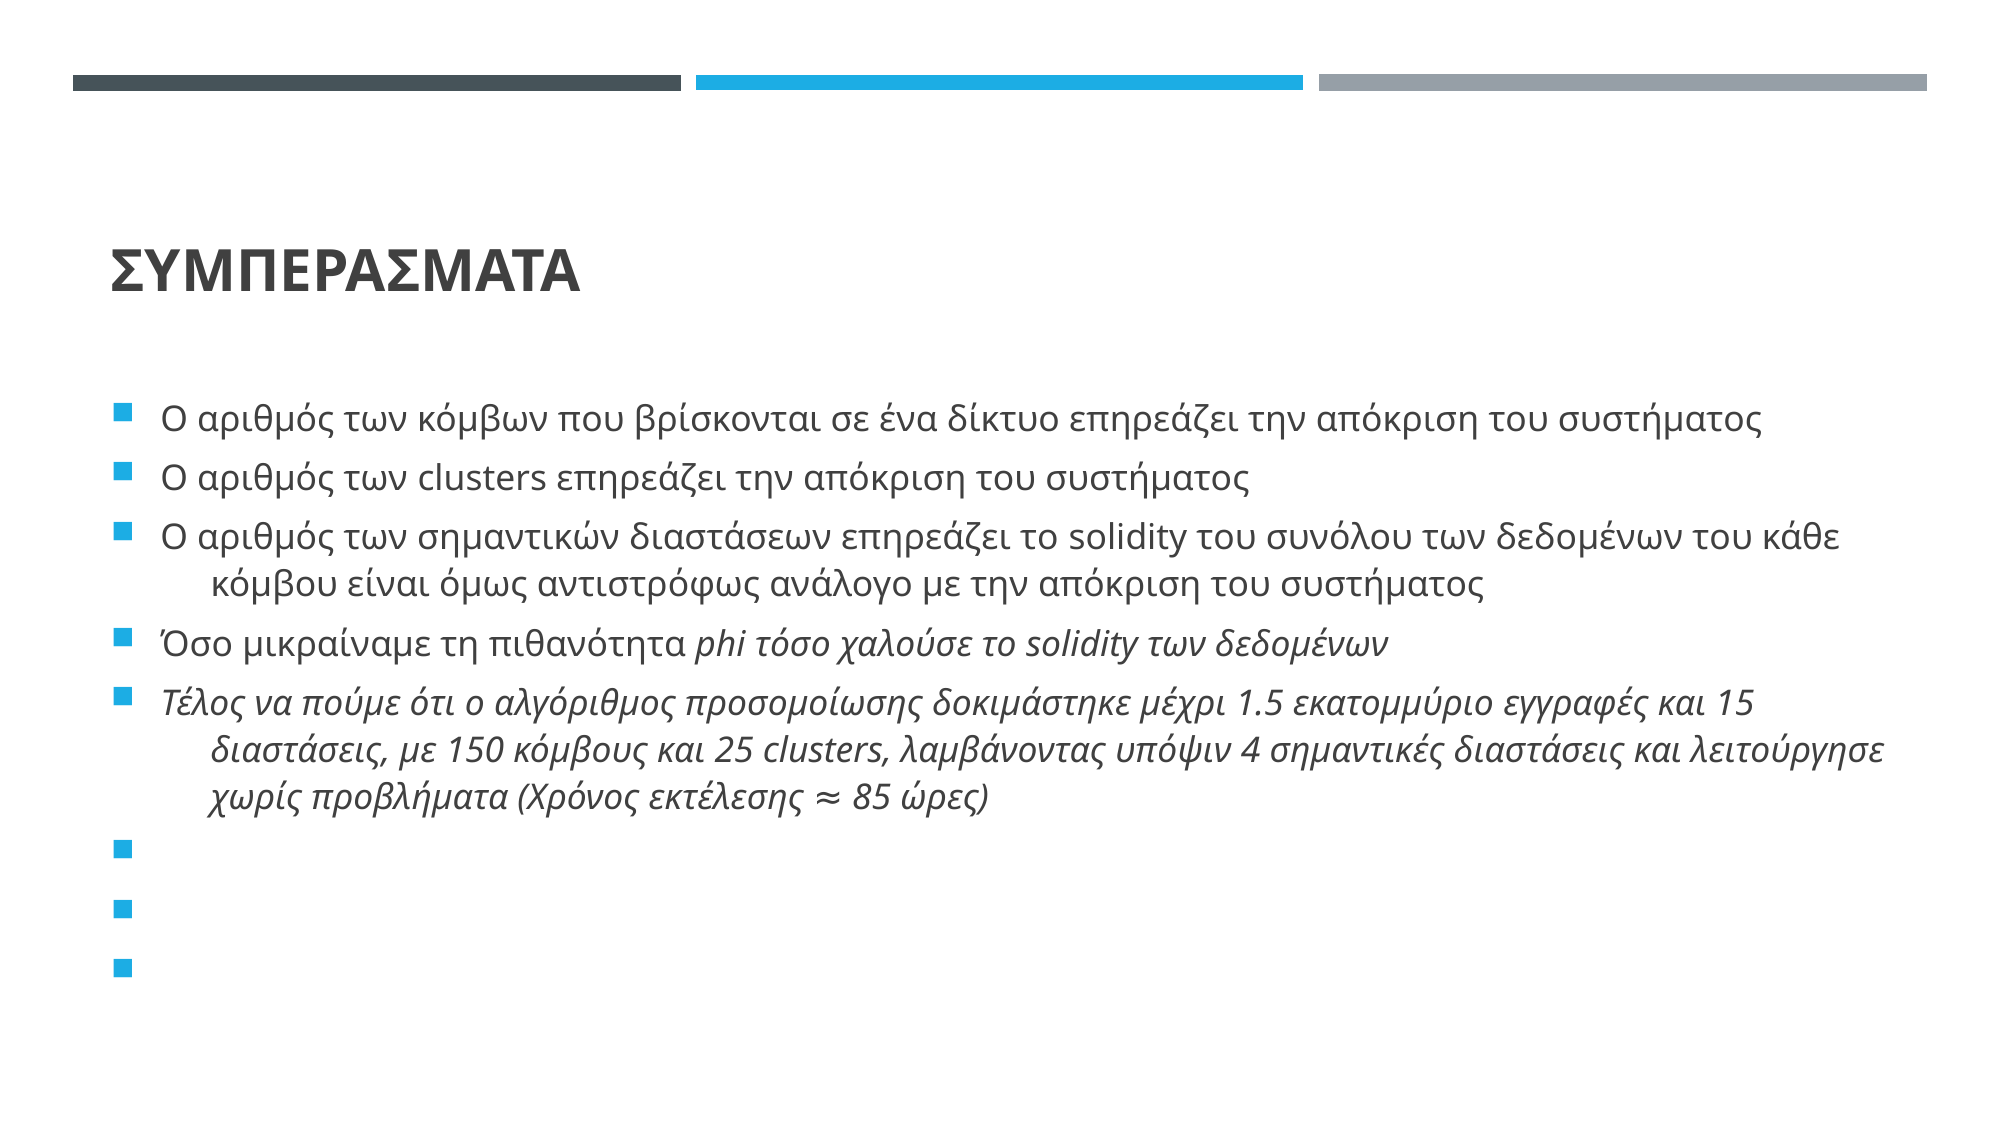

# ΣΥΜΠΕΡΑΣΜΑΤΑ
Ο αριθμός των κόμβων που βρίσκονται σε ένα δίκτυο επηρεάζει την απόκριση του συστήματος
Ο αριθμός των clusters επηρεάζει την απόκριση του συστήματος
Ο αριθμός των σημαντικών διαστάσεων επηρεάζει το solidity του συνόλου των δεδομένων του κάθε κόμβου είναι όμως αντιστρόφως ανάλογο με την απόκριση του συστήματος
Όσο μικραίναμε τη πιθανότητα phi τόσο χαλούσε το solidity των δεδομένων
Τέλος να πούμε ότι ο αλγόριθμος προσομοίωσης δοκιμάστηκε μέχρι 1.5 εκατομμύριο εγγραφές και 15 διαστάσεις, με 150 κόμβους και 25 clusters, λαμβάνοντας υπόψιν 4 σημαντικές διαστάσεις και λειτούργησε χωρίς προβλήματα (Χρόνος εκτέλεσης ≈ 85 ώρες)